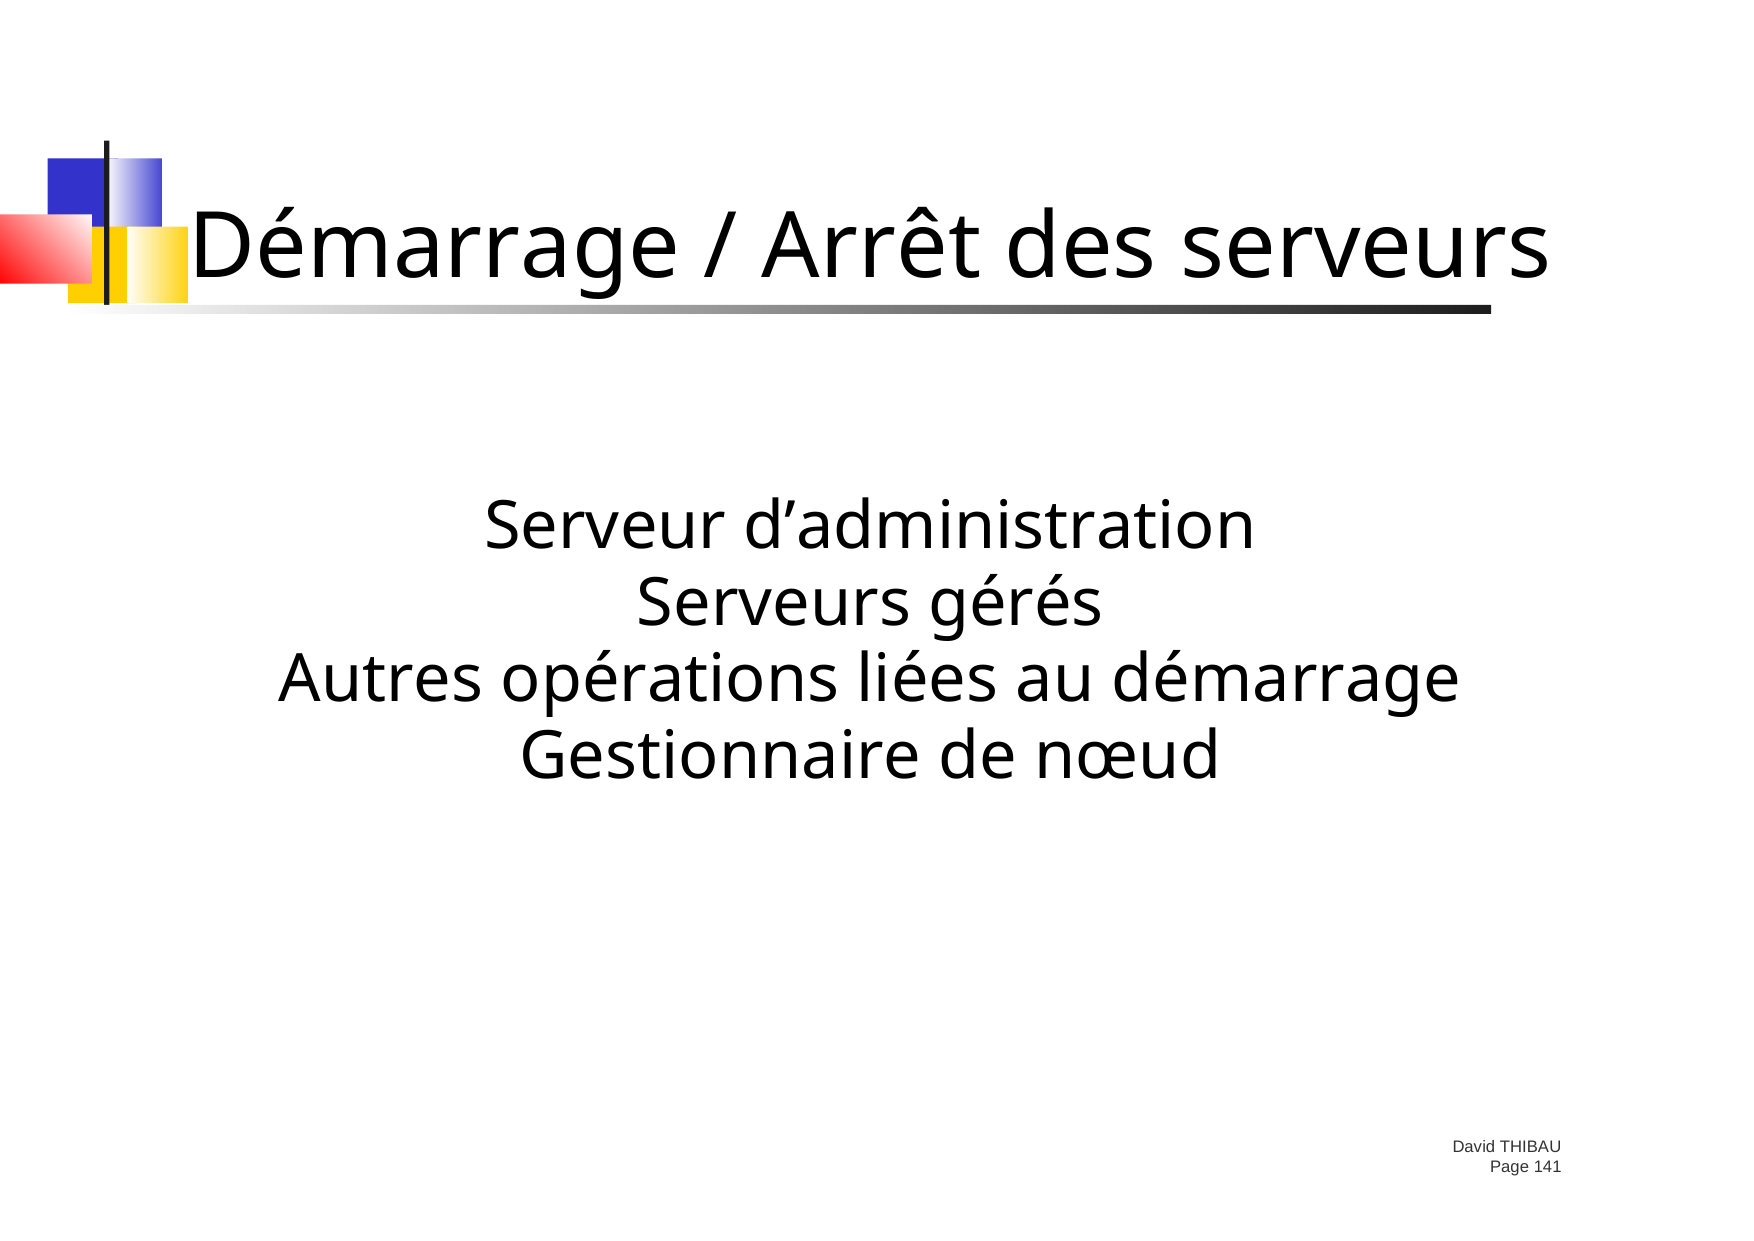

# Démarrage / Arrêt des serveurs
Serveur d’administration
Serveurs gérés
Autres opérations liées au démarrage
Gestionnaire de nœud